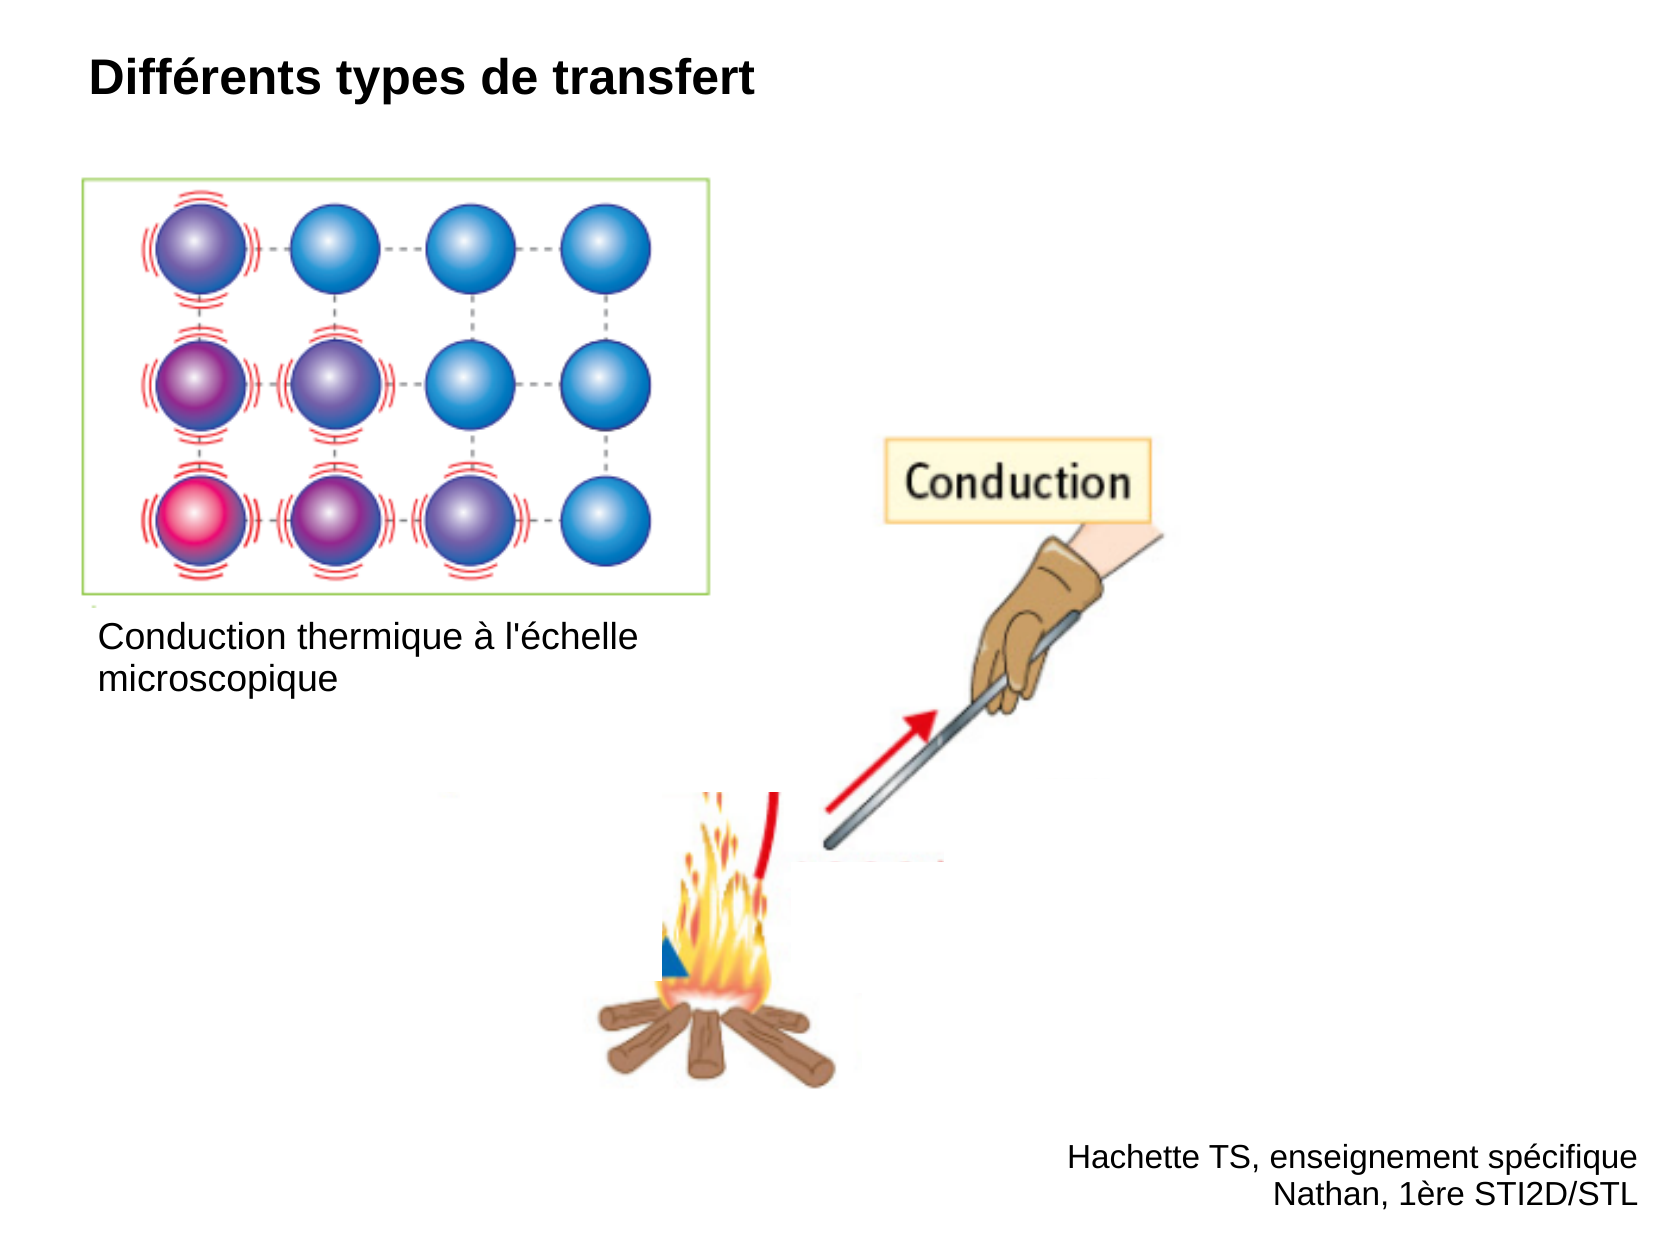

Différents types de transfert
Conduction thermique à l'échelle microscopique
Hachette TS, enseignement spécifique
Nathan, 1ère STI2D/STL